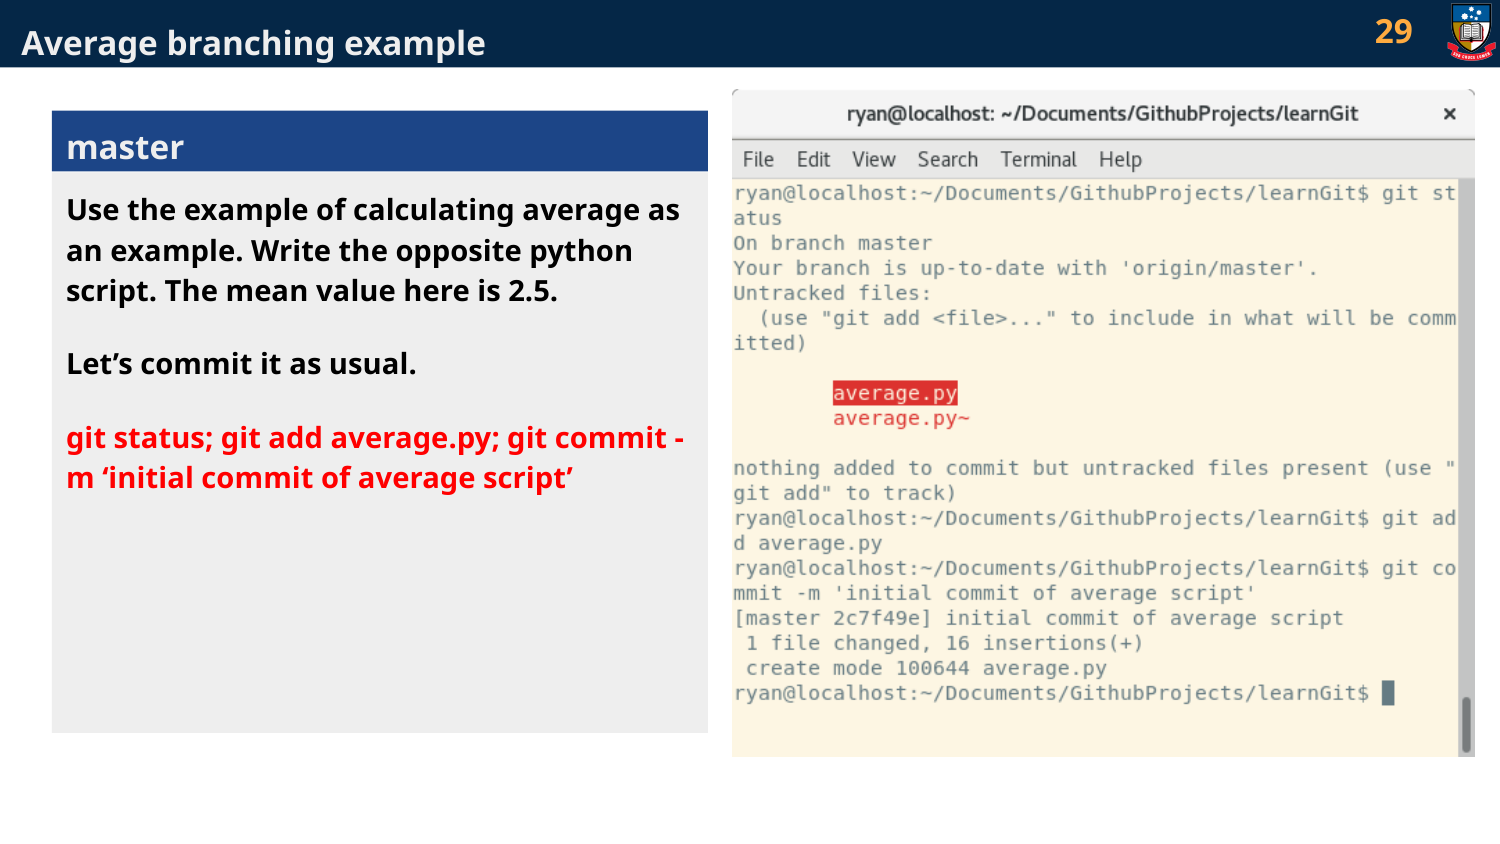

Average branching example
# master
Use the example of calculating average as an example. Write the opposite python script. The mean value here is 2.5.
Let’s commit it as usual.
git status; git add average.py; git commit -m ‘initial commit of average script’